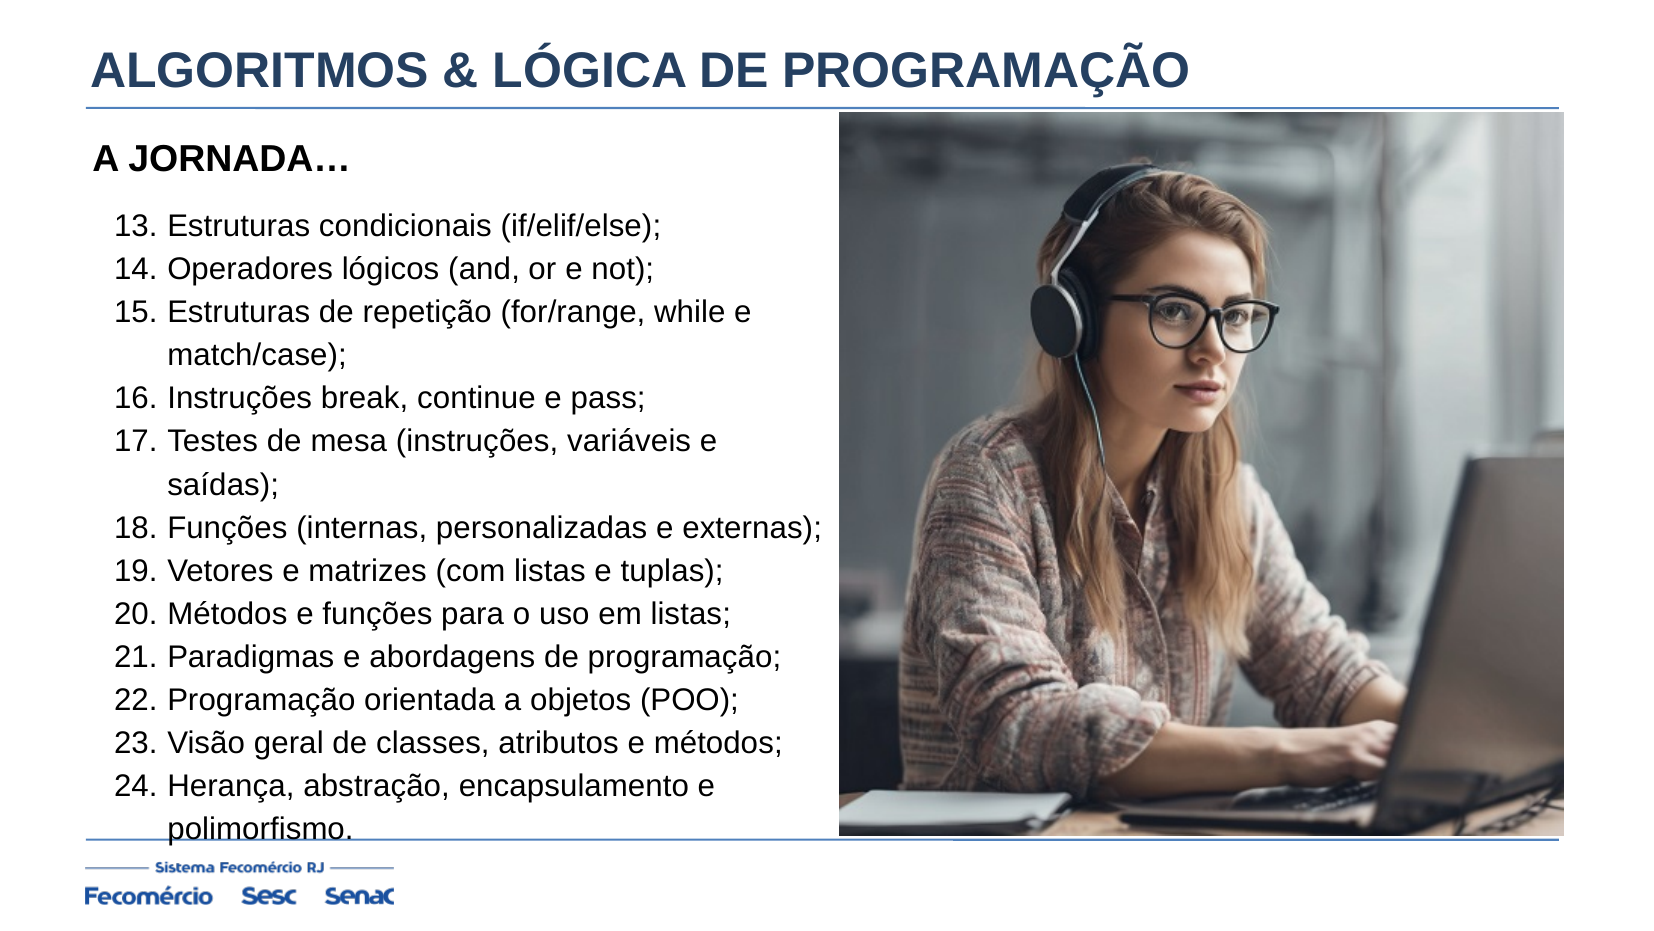

ALGORITMOS & LÓGICA DE PROGRAMAÇÃO
A JORNADA…
Estruturas condicionais (if/elif/else);
Operadores lógicos (and, or e not);
Estruturas de repetição (for/range, while e match/case);
Instruções break, continue e pass;
Testes de mesa (instruções, variáveis e saídas);
Funções (internas, personalizadas e externas);
Vetores e matrizes (com listas e tuplas);
Métodos e funções para o uso em listas;
Paradigmas e abordagens de programação;
Programação orientada a objetos (POO);
Visão geral de classes, atributos e métodos;
Herança, abstração, encapsulamento e polimorfismo.